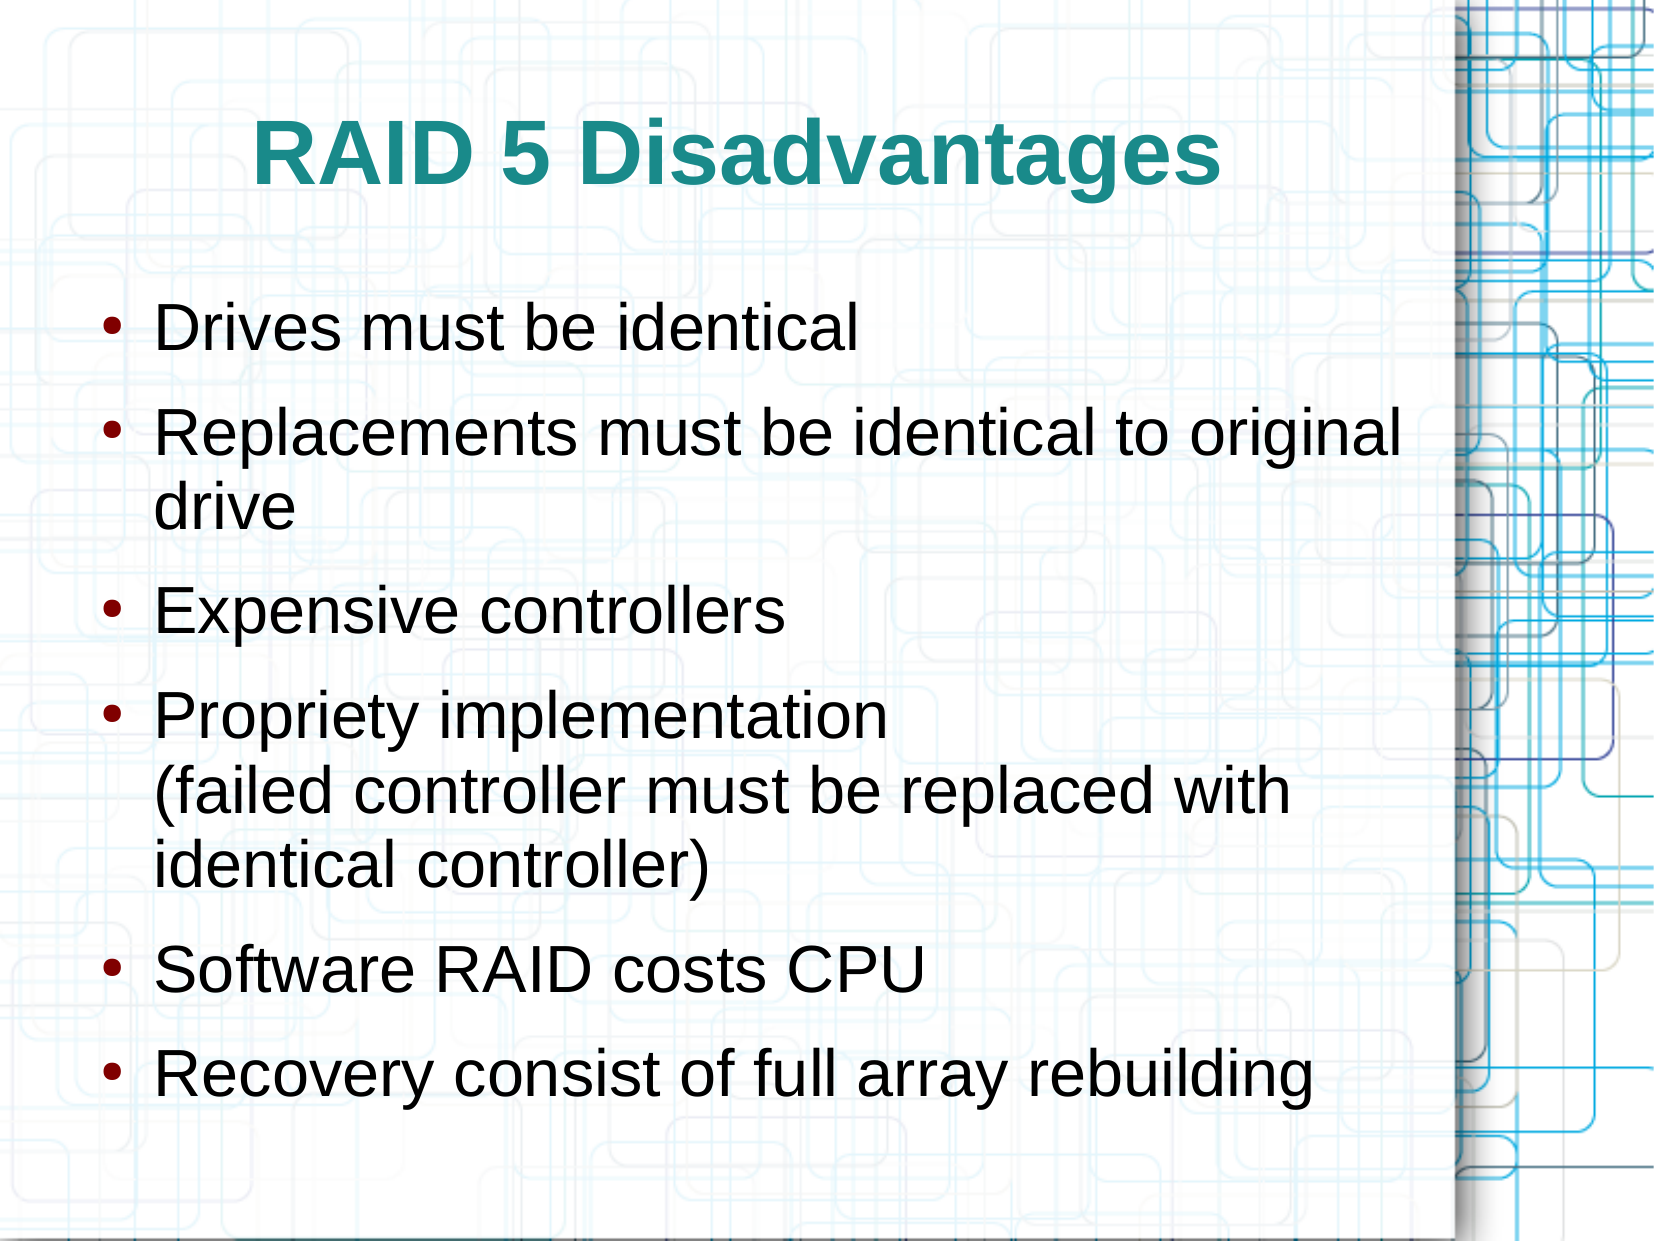

# RAID 5 Disadvantages
Drives must be identical
Replacements must be identical to original drive
Expensive controllers
Propriety implementation
(failed controller must be replaced with identical controller)
Software RAID costs CPU
Recovery consist of full array rebuilding